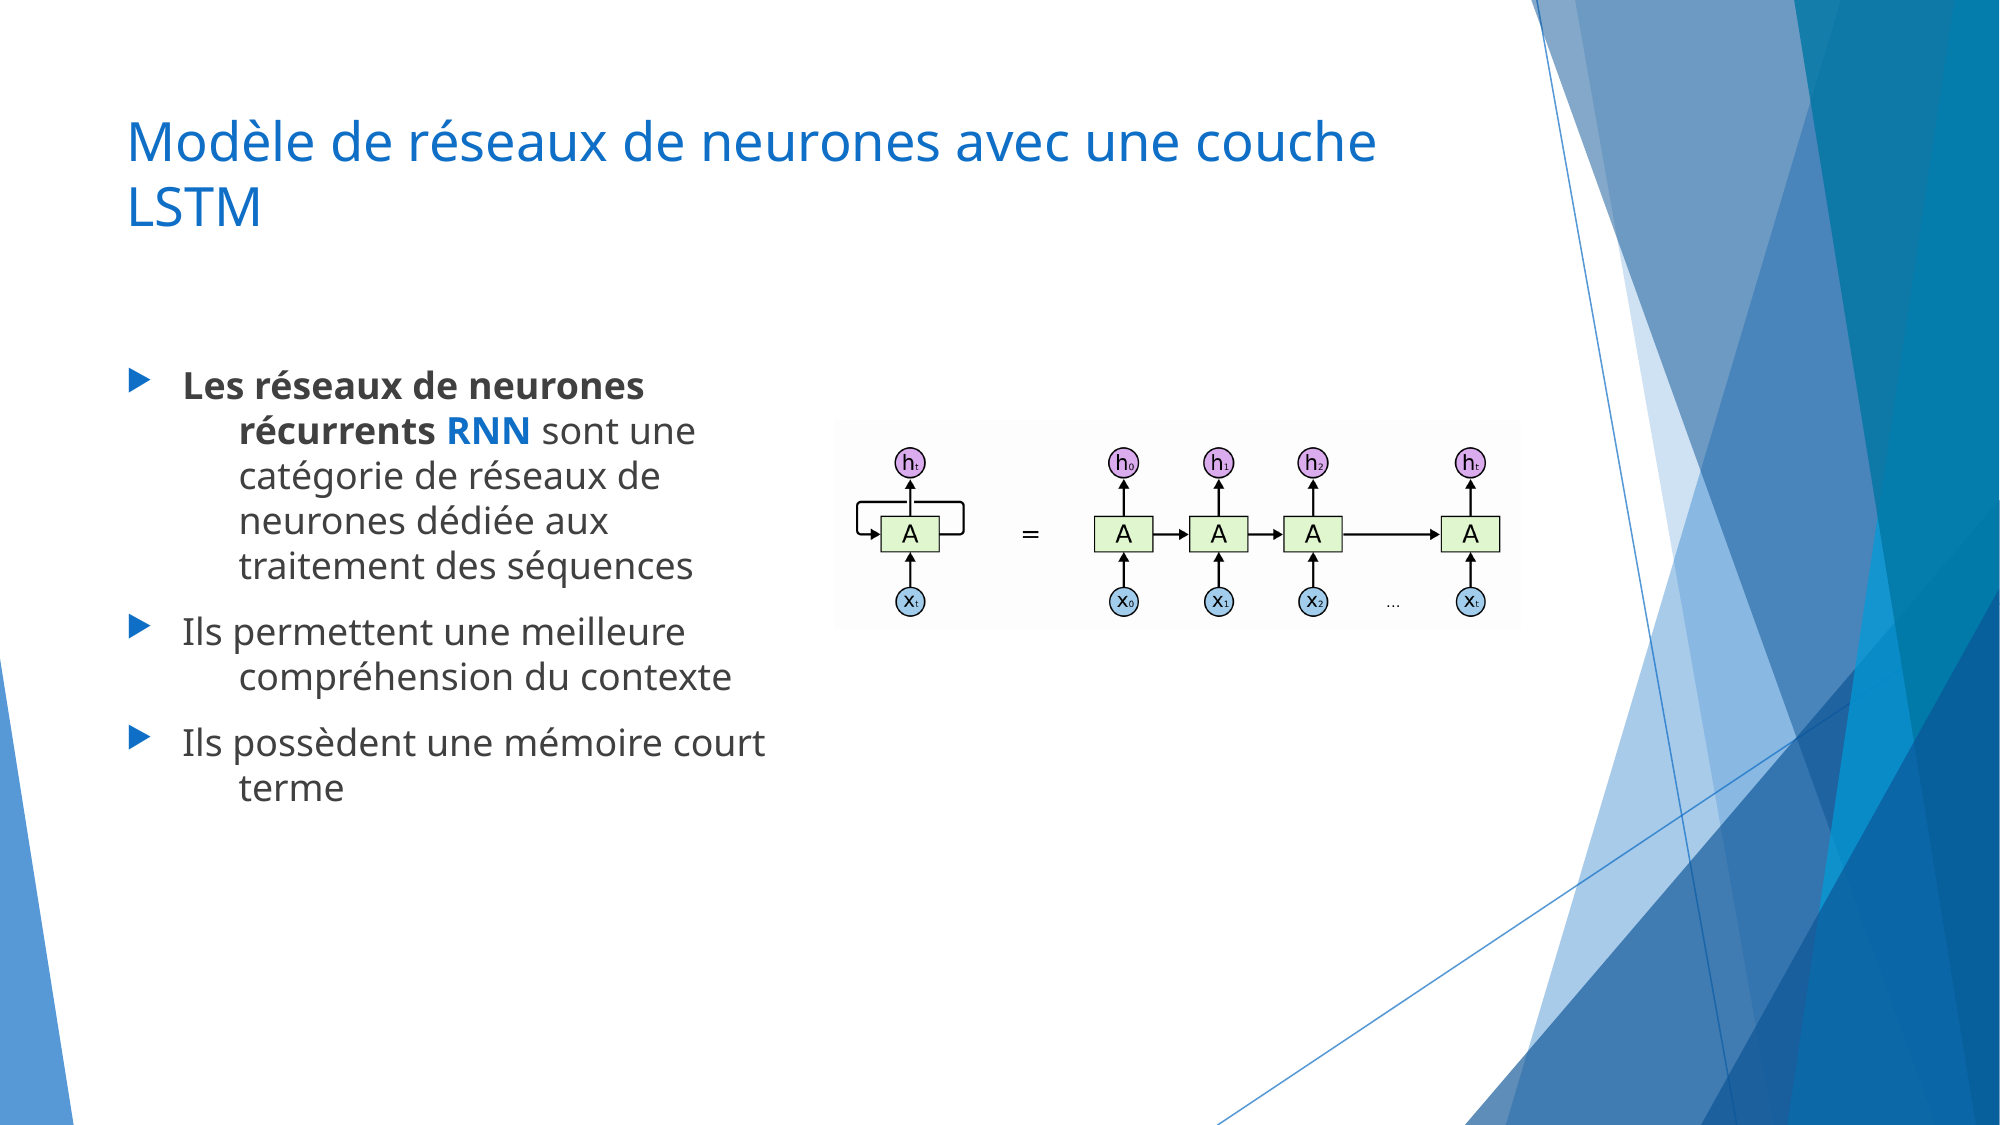

# Modèle de réseaux de neurones avec une couche LSTM
Les réseaux de neurones récurrents RNN sont une catégorie de réseaux de neurones dédiée aux traitement des séquences
Ils permettent une meilleure compréhension du contexte
Ils possèdent une mémoire court terme